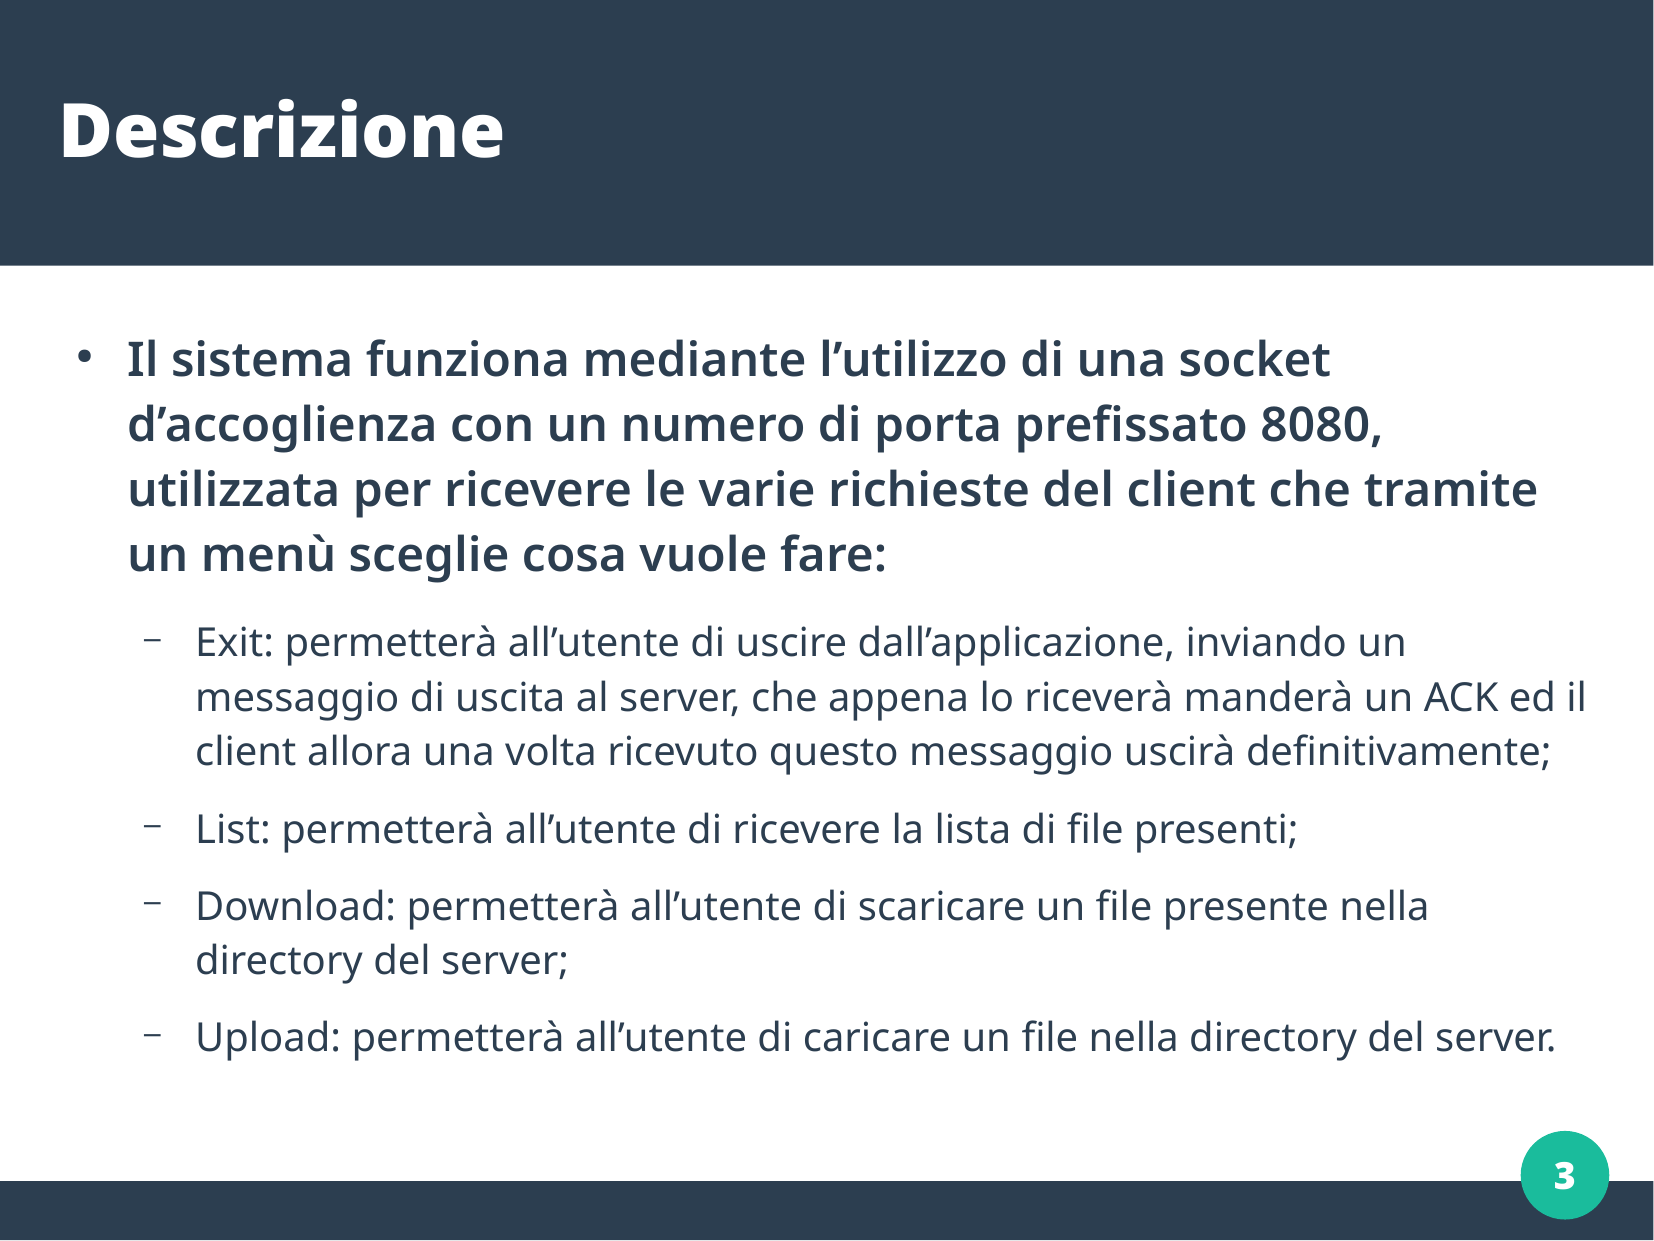

# Descrizione
Il sistema funziona mediante l’utilizzo di una socket d’accoglienza con un numero di porta prefissato 8080, utilizzata per ricevere le varie richieste del client che tramite un menù sceglie cosa vuole fare:
Exit: permetterà all’utente di uscire dall’applicazione, inviando un messaggio di uscita al server, che appena lo riceverà manderà un ACK ed il client allora una volta ricevuto questo messaggio uscirà definitivamente;
List: permetterà all’utente di ricevere la lista di file presenti;
Download: permetterà all’utente di scaricare un file presente nella directory del server;
Upload: permetterà all’utente di caricare un file nella directory del server.
3